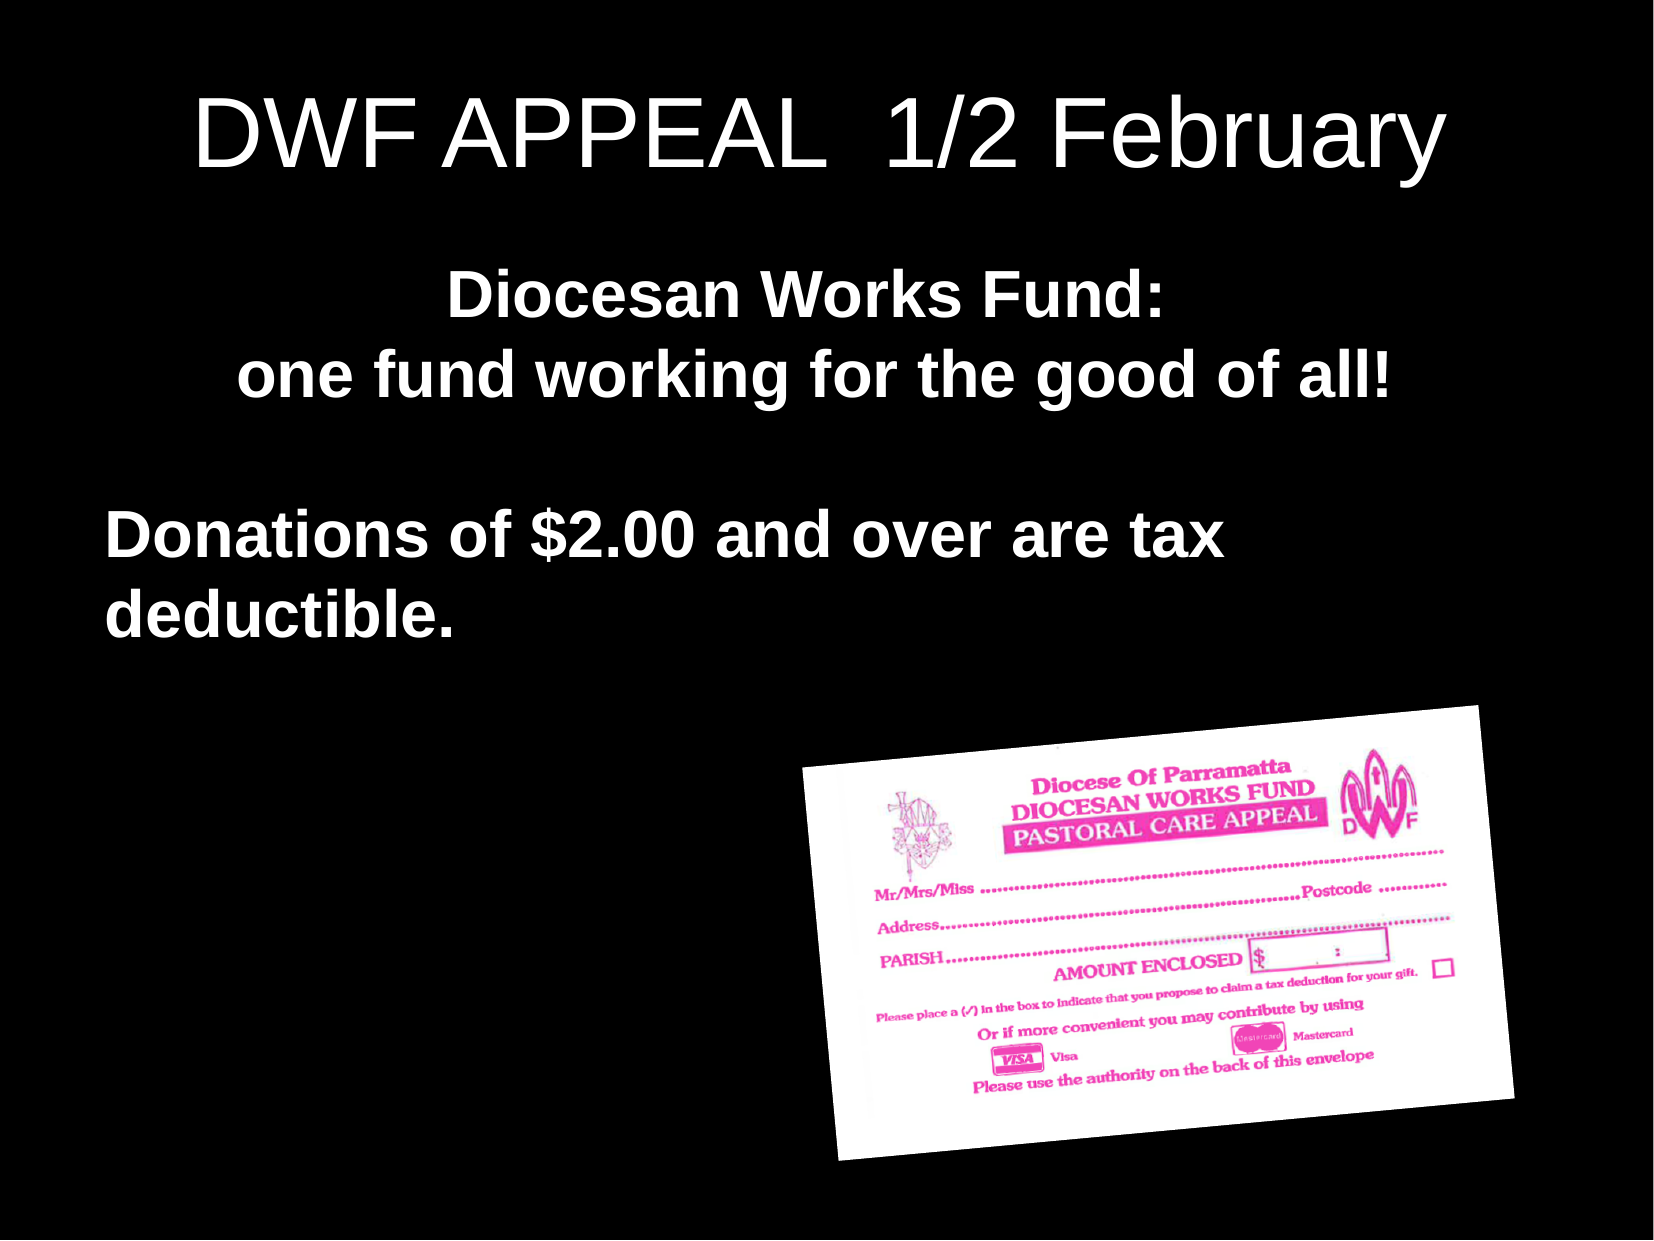

DWF APPEAL 1/2 February
Diocesan Works Fund:
one fund working for the good of all!
Donations of $2.00 and over are tax deductible.